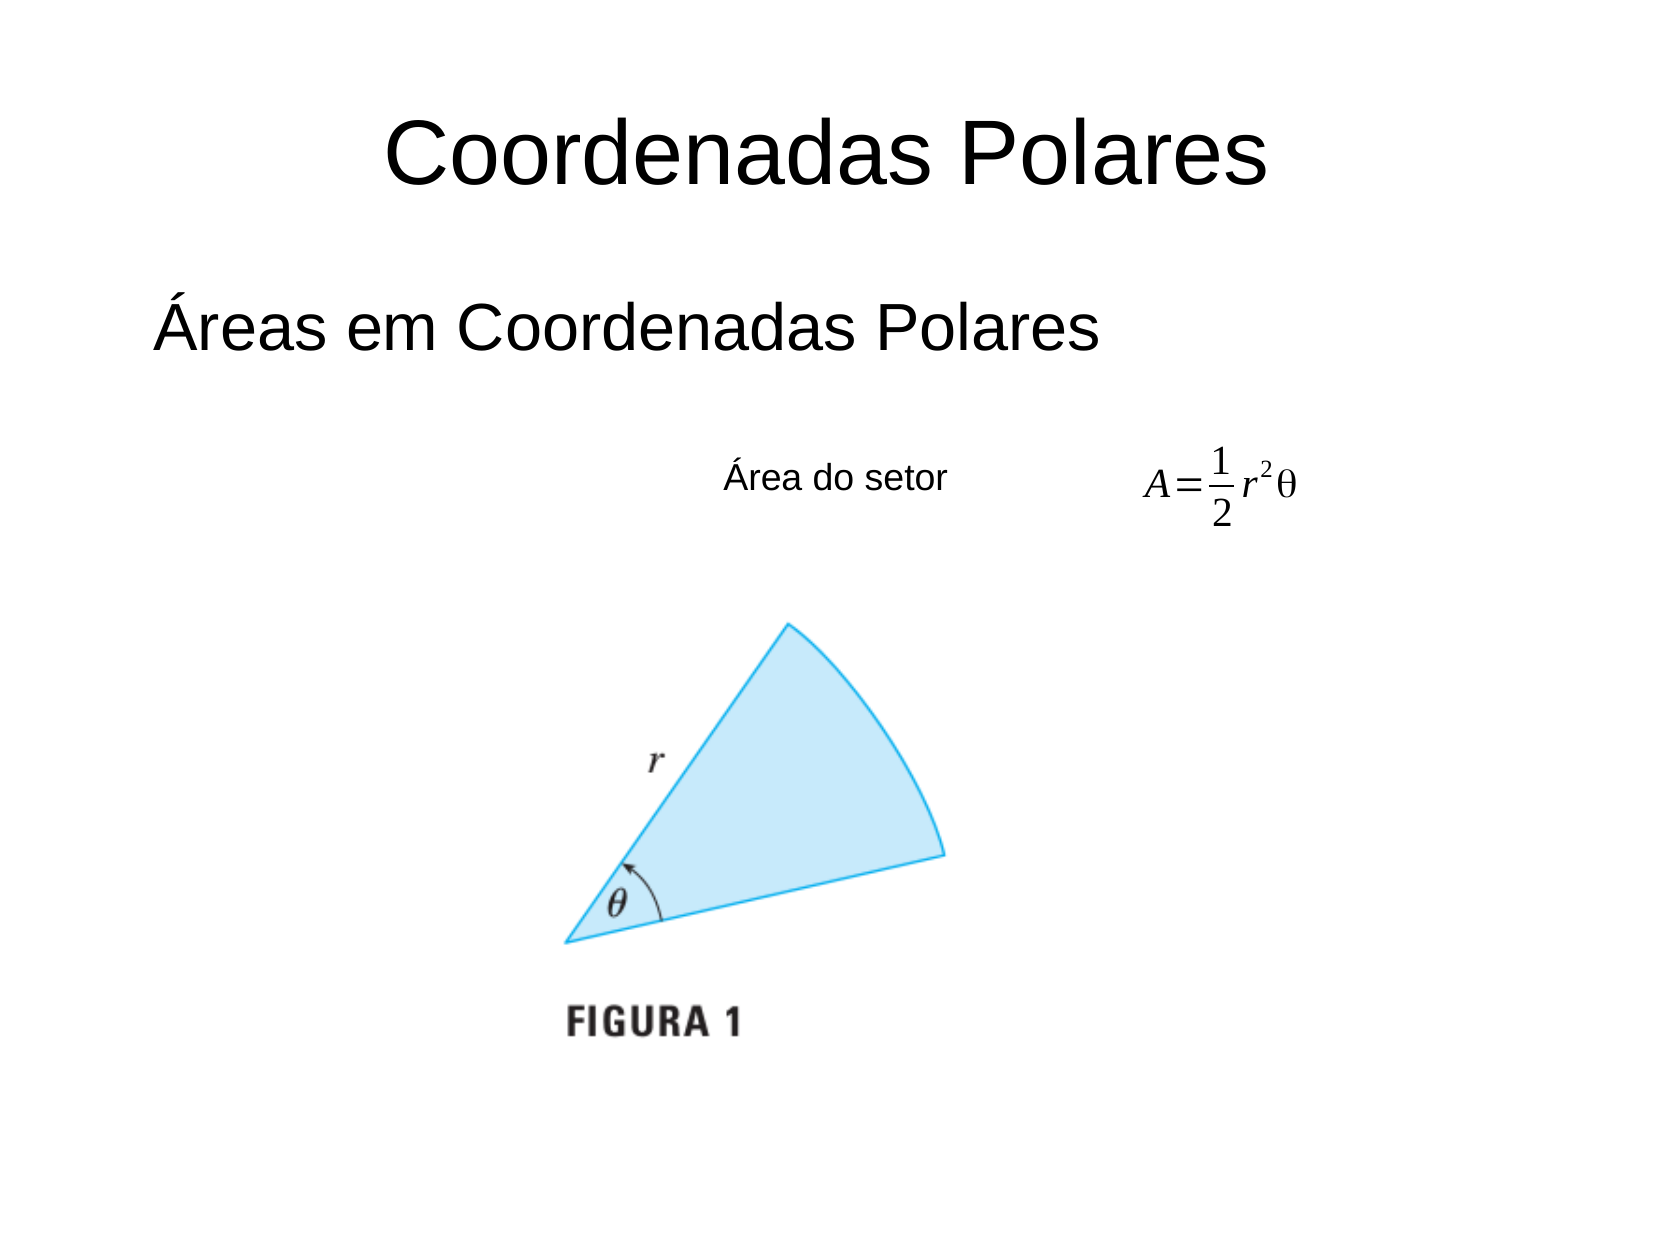

# Coordenadas Polares
Áreas em Coordenadas Polares
Área do setor